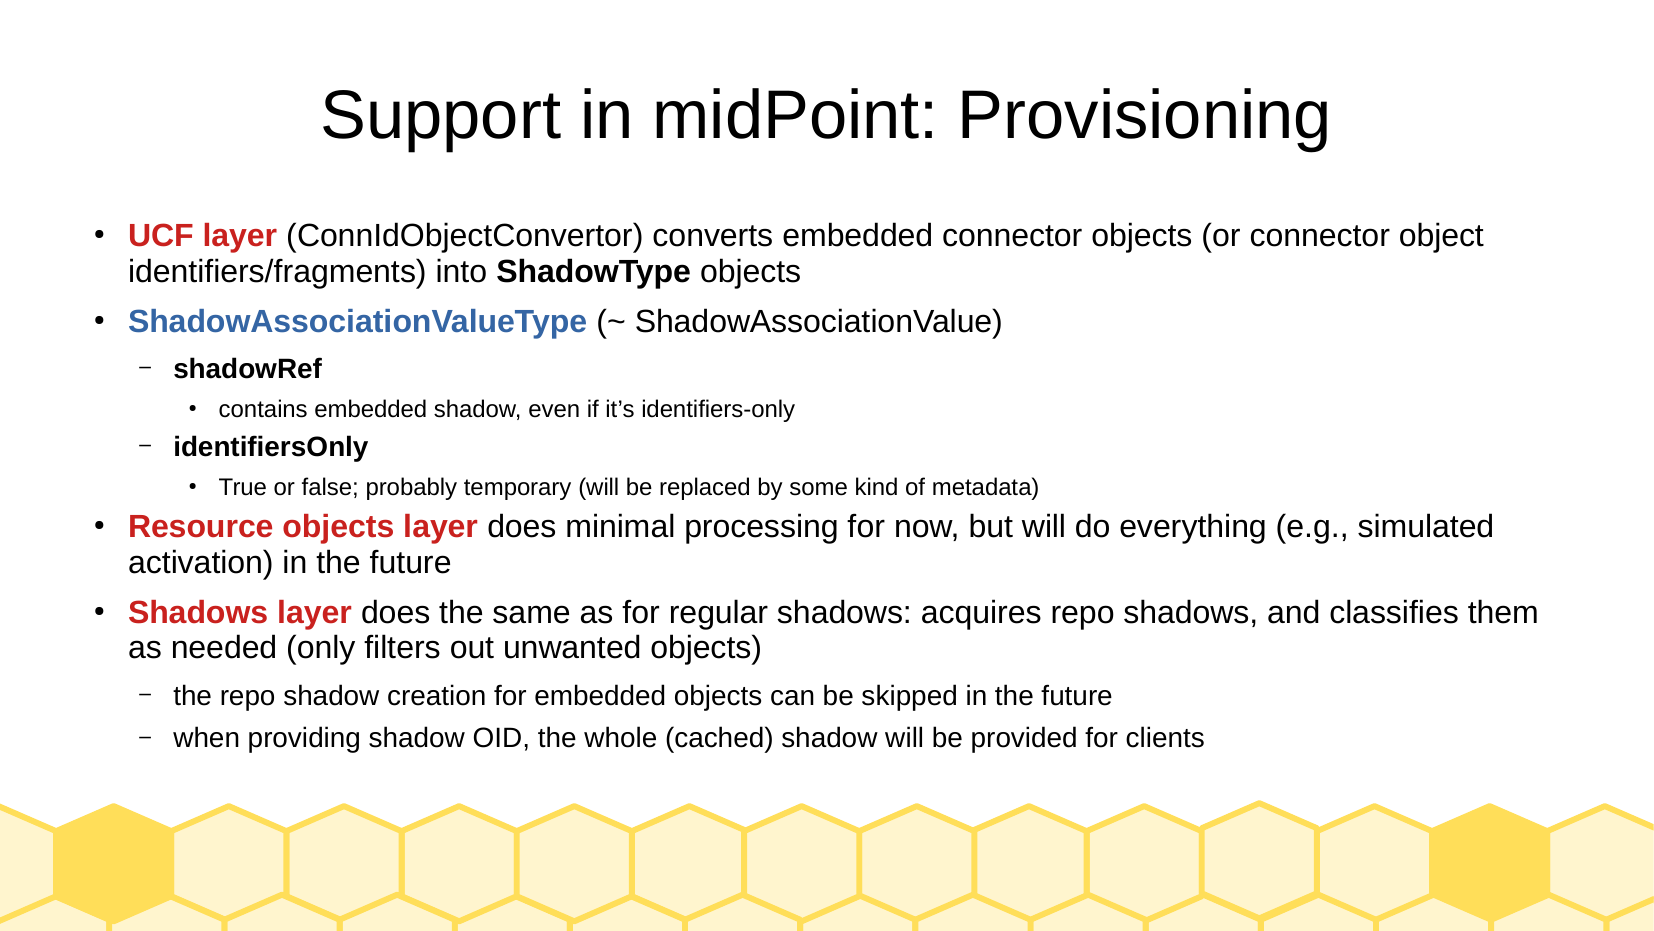

# Support in midPoint: Provisioning
UCF layer (ConnIdObjectConvertor) converts embedded connector objects (or connector object identifiers/fragments) into ShadowType objects
ShadowAssociationValueType (~ ShadowAssociationValue)
shadowRef
contains embedded shadow, even if it’s identifiers-only
identifiersOnly
True or false; probably temporary (will be replaced by some kind of metadata)
Resource objects layer does minimal processing for now, but will do everything (e.g., simulated activation) in the future
Shadows layer does the same as for regular shadows: acquires repo shadows, and classifies them as needed (only filters out unwanted objects)
the repo shadow creation for embedded objects can be skipped in the future
when providing shadow OID, the whole (cached) shadow will be provided for clients